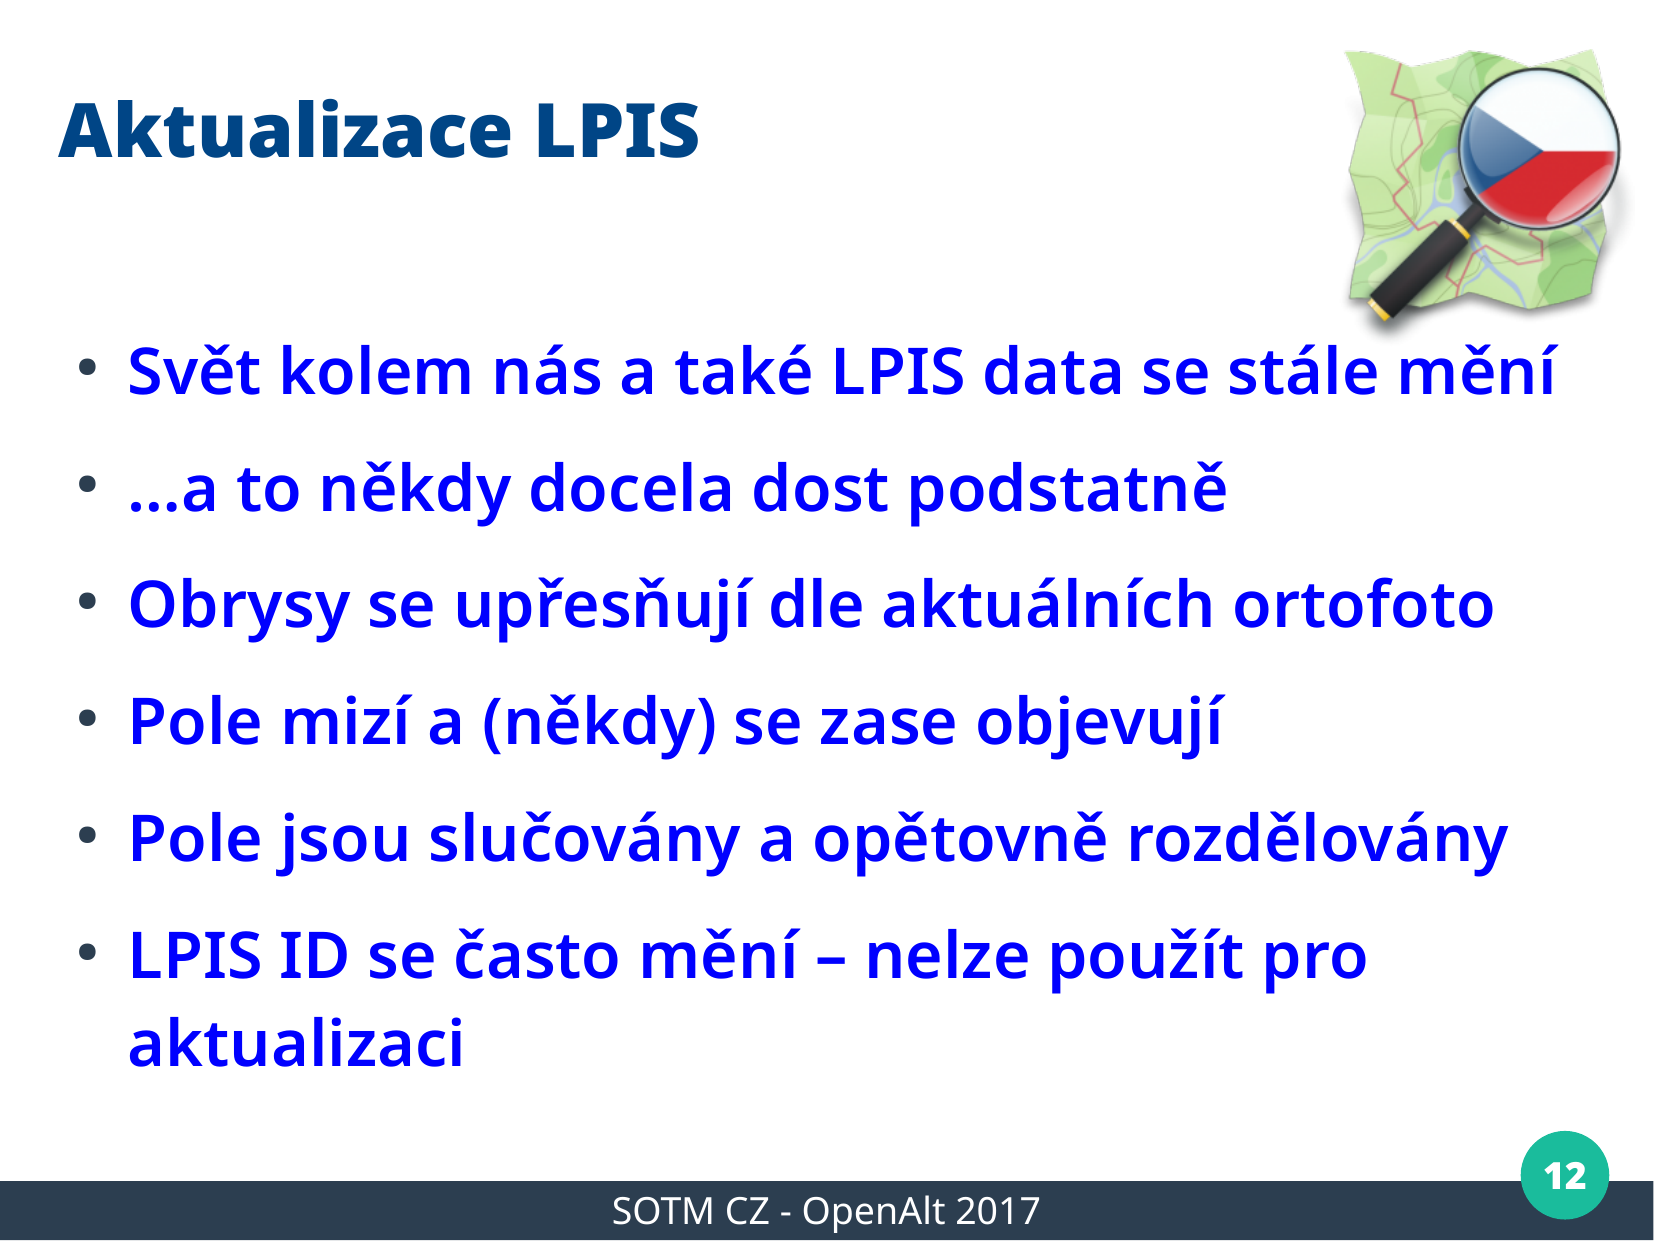

# Aktualizace LPIS
Svět kolem nás a také LPIS data se stále mění
…a to někdy docela dost podstatně
Obrysy se upřesňují dle aktuálních ortofoto
Pole mizí a (někdy) se zase objevují
Pole jsou slučovány a opětovně rozdělovány
LPIS ID se často mění – nelze použít pro aktualizaci
12
SOTM CZ - OpenAlt 2017